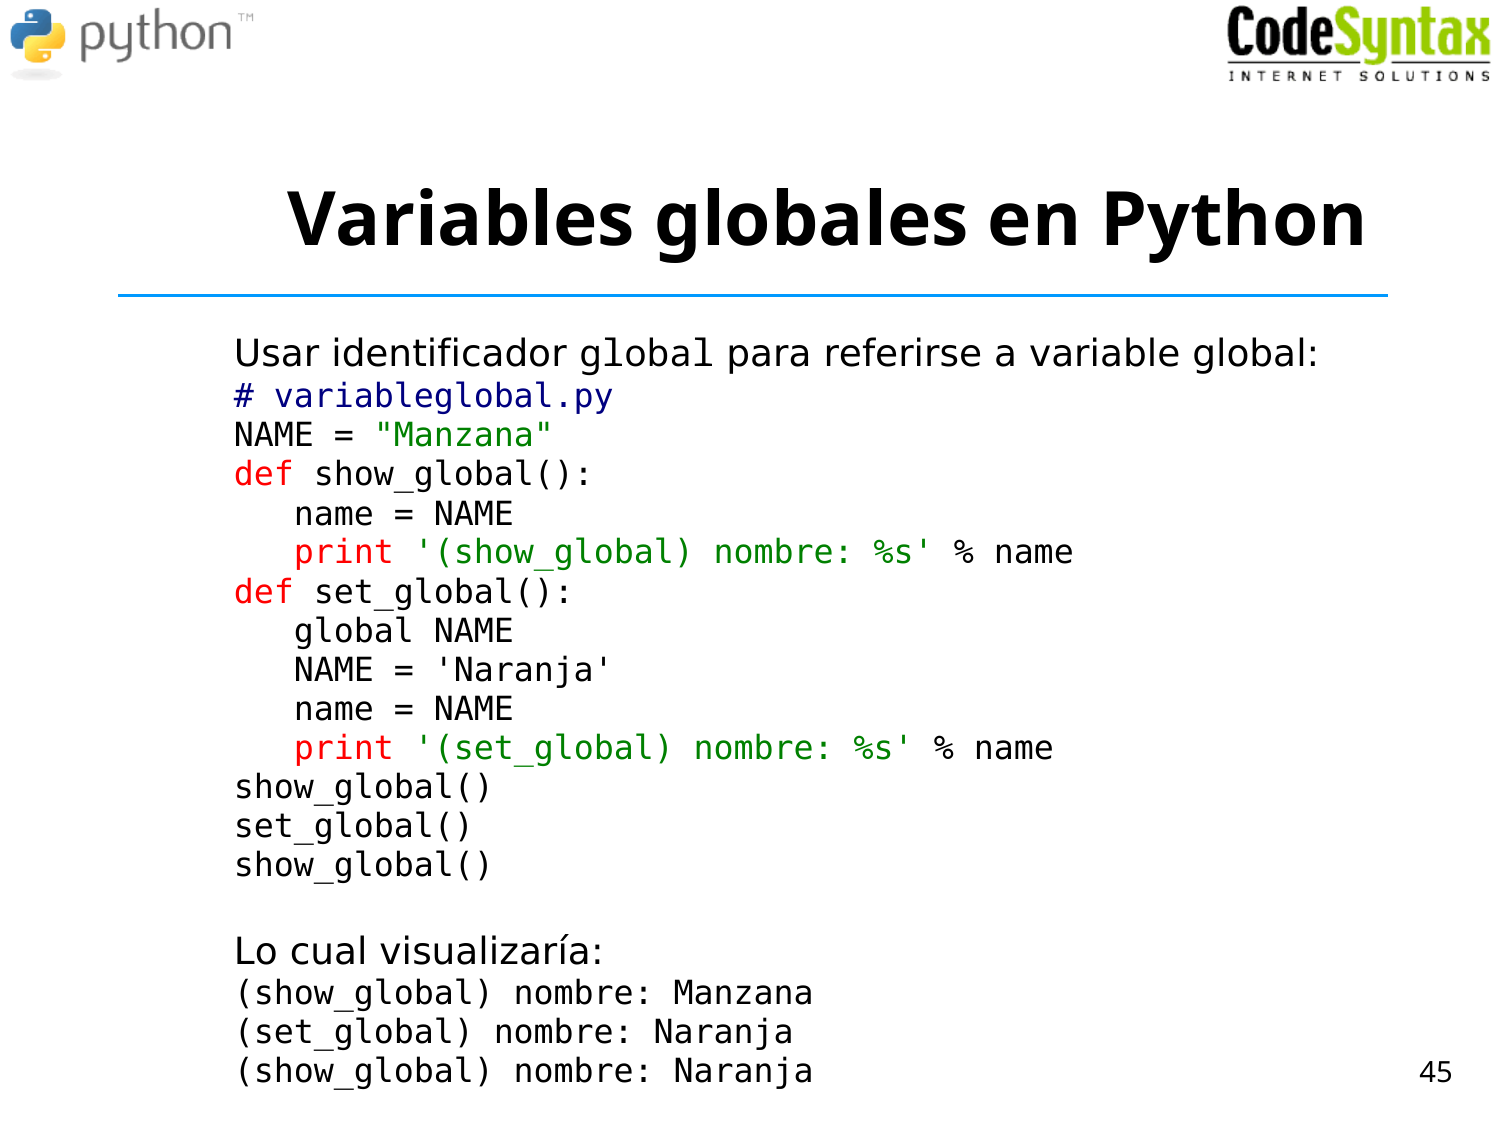

# Variables globales en Python
Usar identificador global para referirse a variable global:
# variableglobal.py
NAME = "Manzana"
def show_global():
 name = NAME
 print '(show_global) nombre: %s' % name
def set_global():
 global NAME
 NAME = 'Naranja'
 name = NAME
 print '(set_global) nombre: %s' % name
show_global()
set_global()
show_global()
Lo cual visualizaría:
(show_global) nombre: Manzana
(set_global) nombre: Naranja
(show_global) nombre: Naranja
45